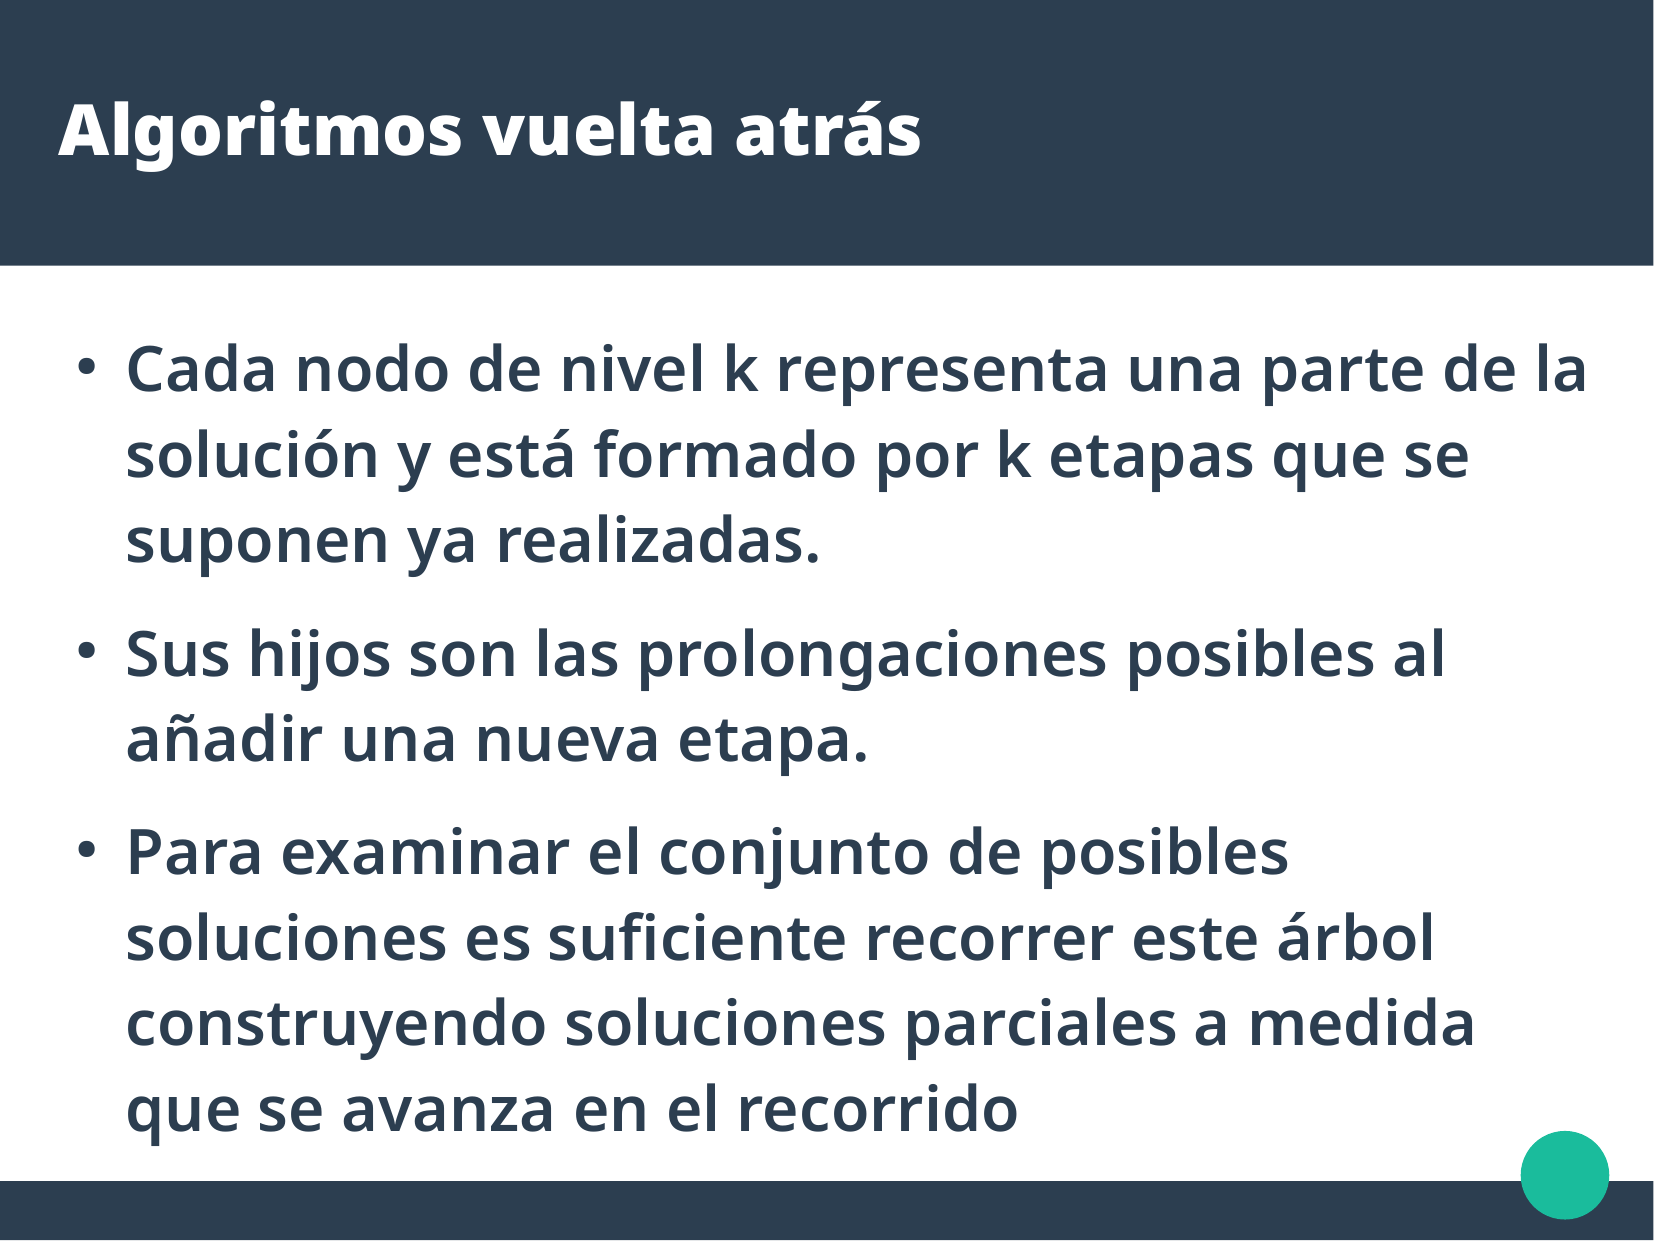

# Algoritmos vuelta atrás
Cada nodo de nivel k representa una parte de la solución y está formado por k etapas que se suponen ya realizadas.
Sus hijos son las prolongaciones posibles al añadir una nueva etapa.
Para examinar el conjunto de posibles soluciones es suficiente recorrer este árbol construyendo soluciones parciales a medida que se avanza en el recorrido